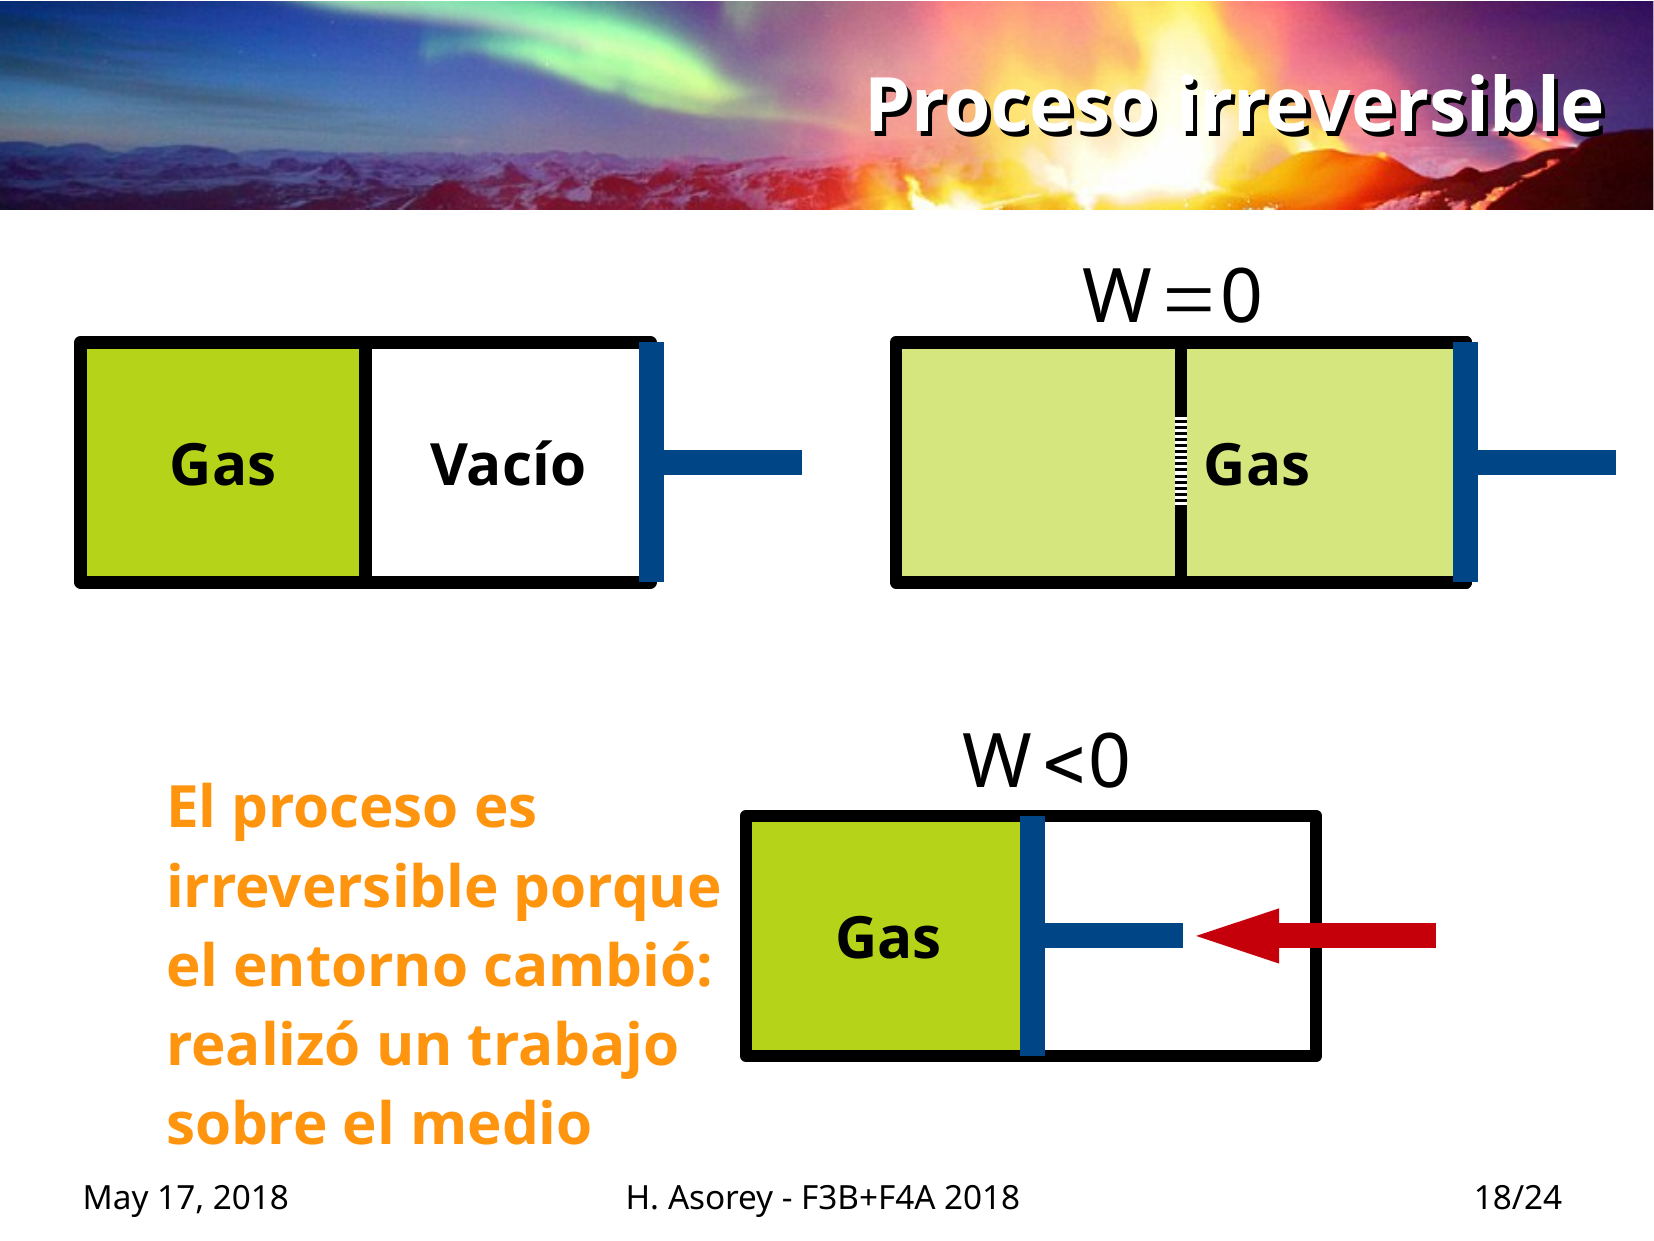

# Proceso irreversible
Gas
Vacío
 Gas
El proceso es irreversible porque el entorno cambió: realizó un trabajo sobre el medio
Gas
May 17, 2018
H. Asorey - F3B+F4A 2018
18